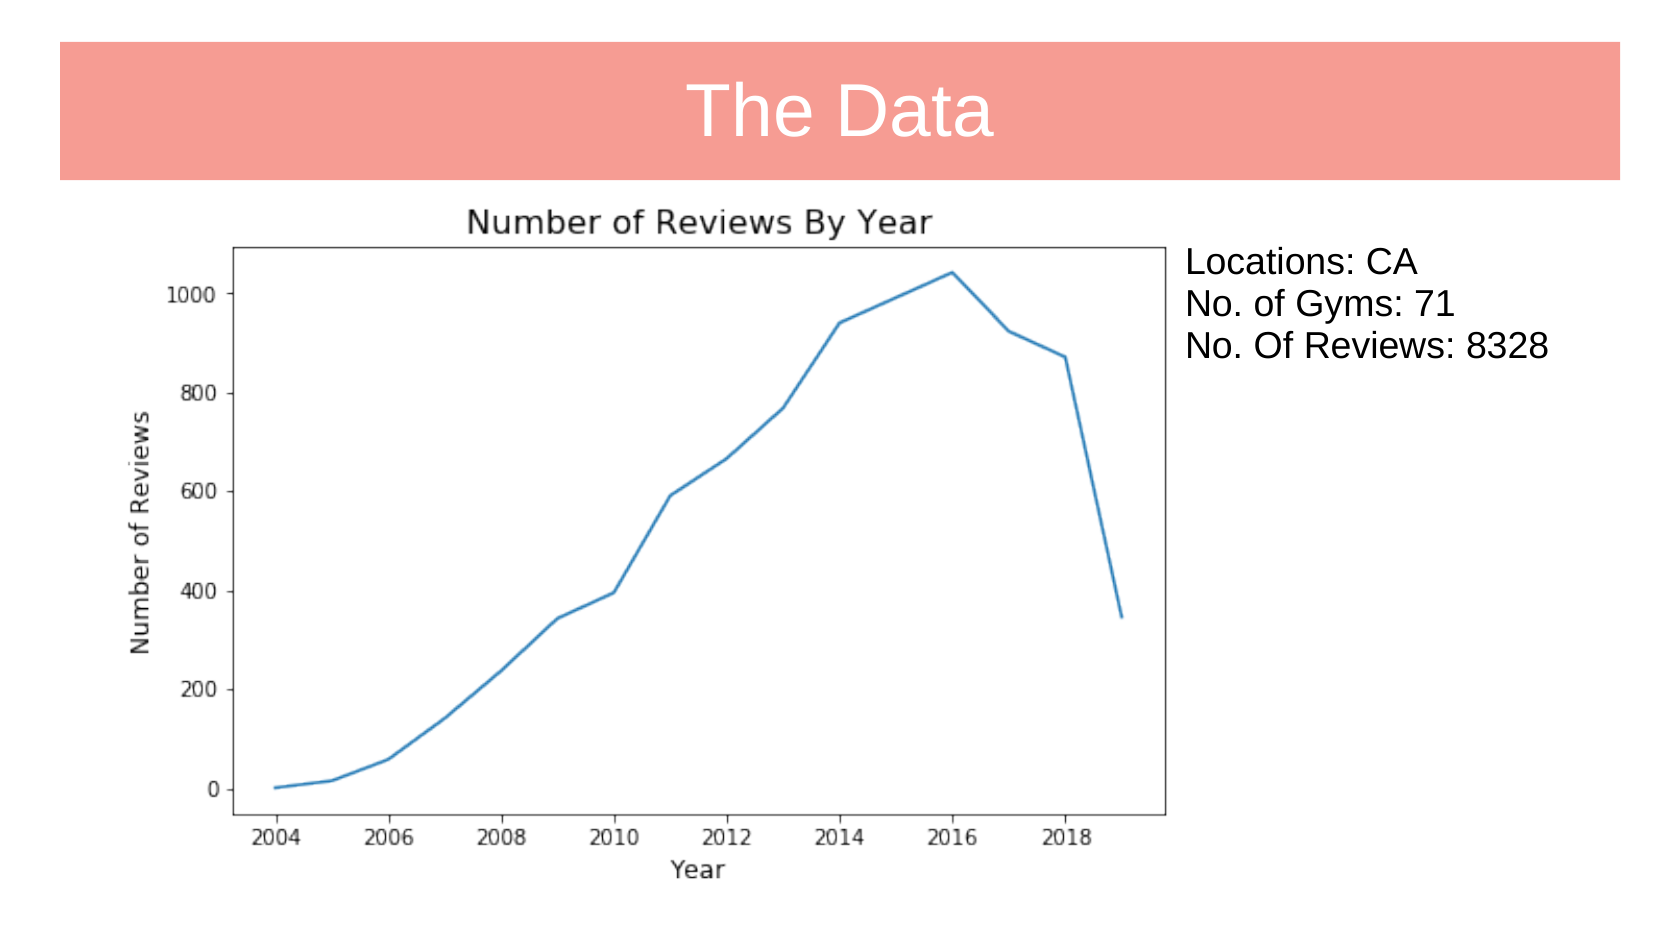

# The Data
Locations: CA
No. of Gyms: 71
No. Of Reviews: 8328